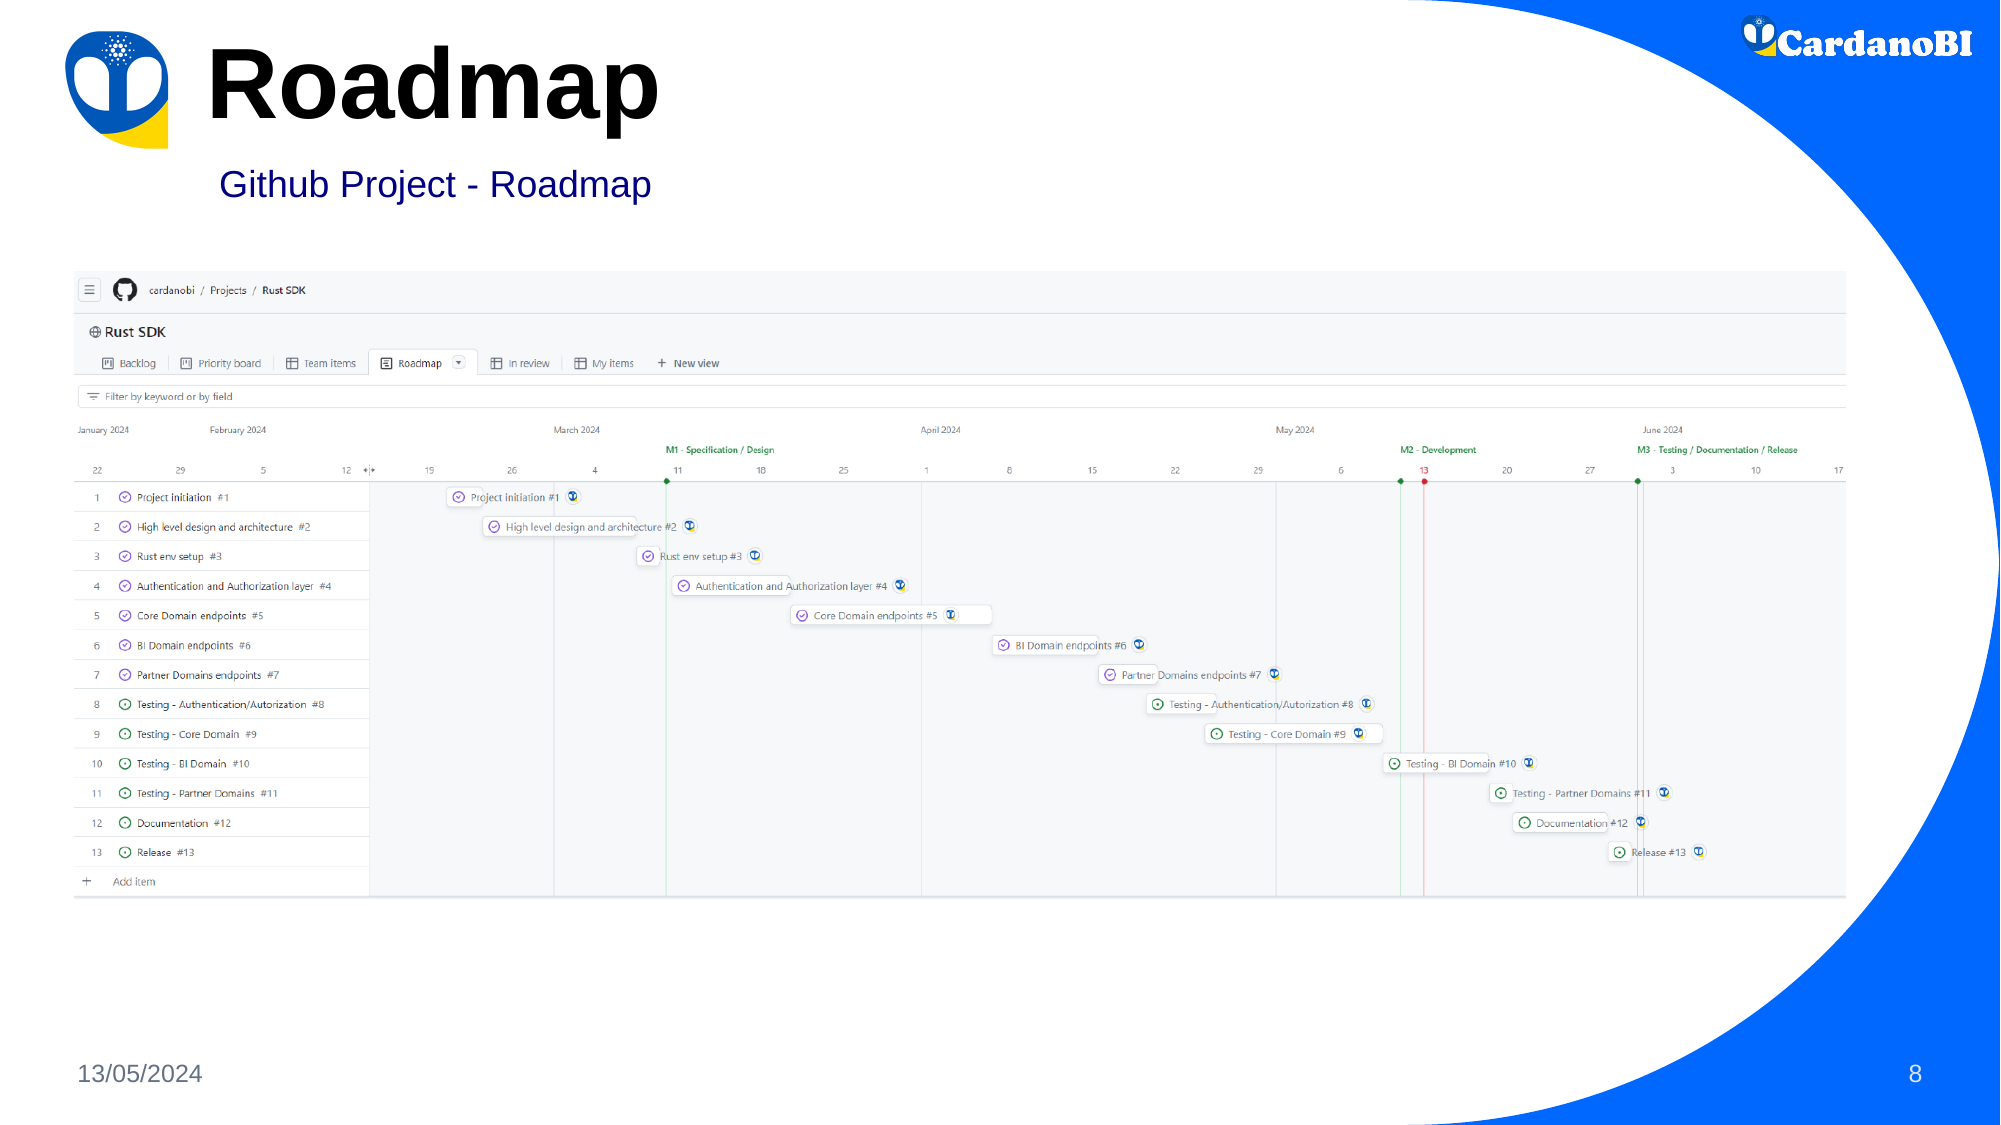

# Roadmap
Github Project - Roadmap
13/05/2024